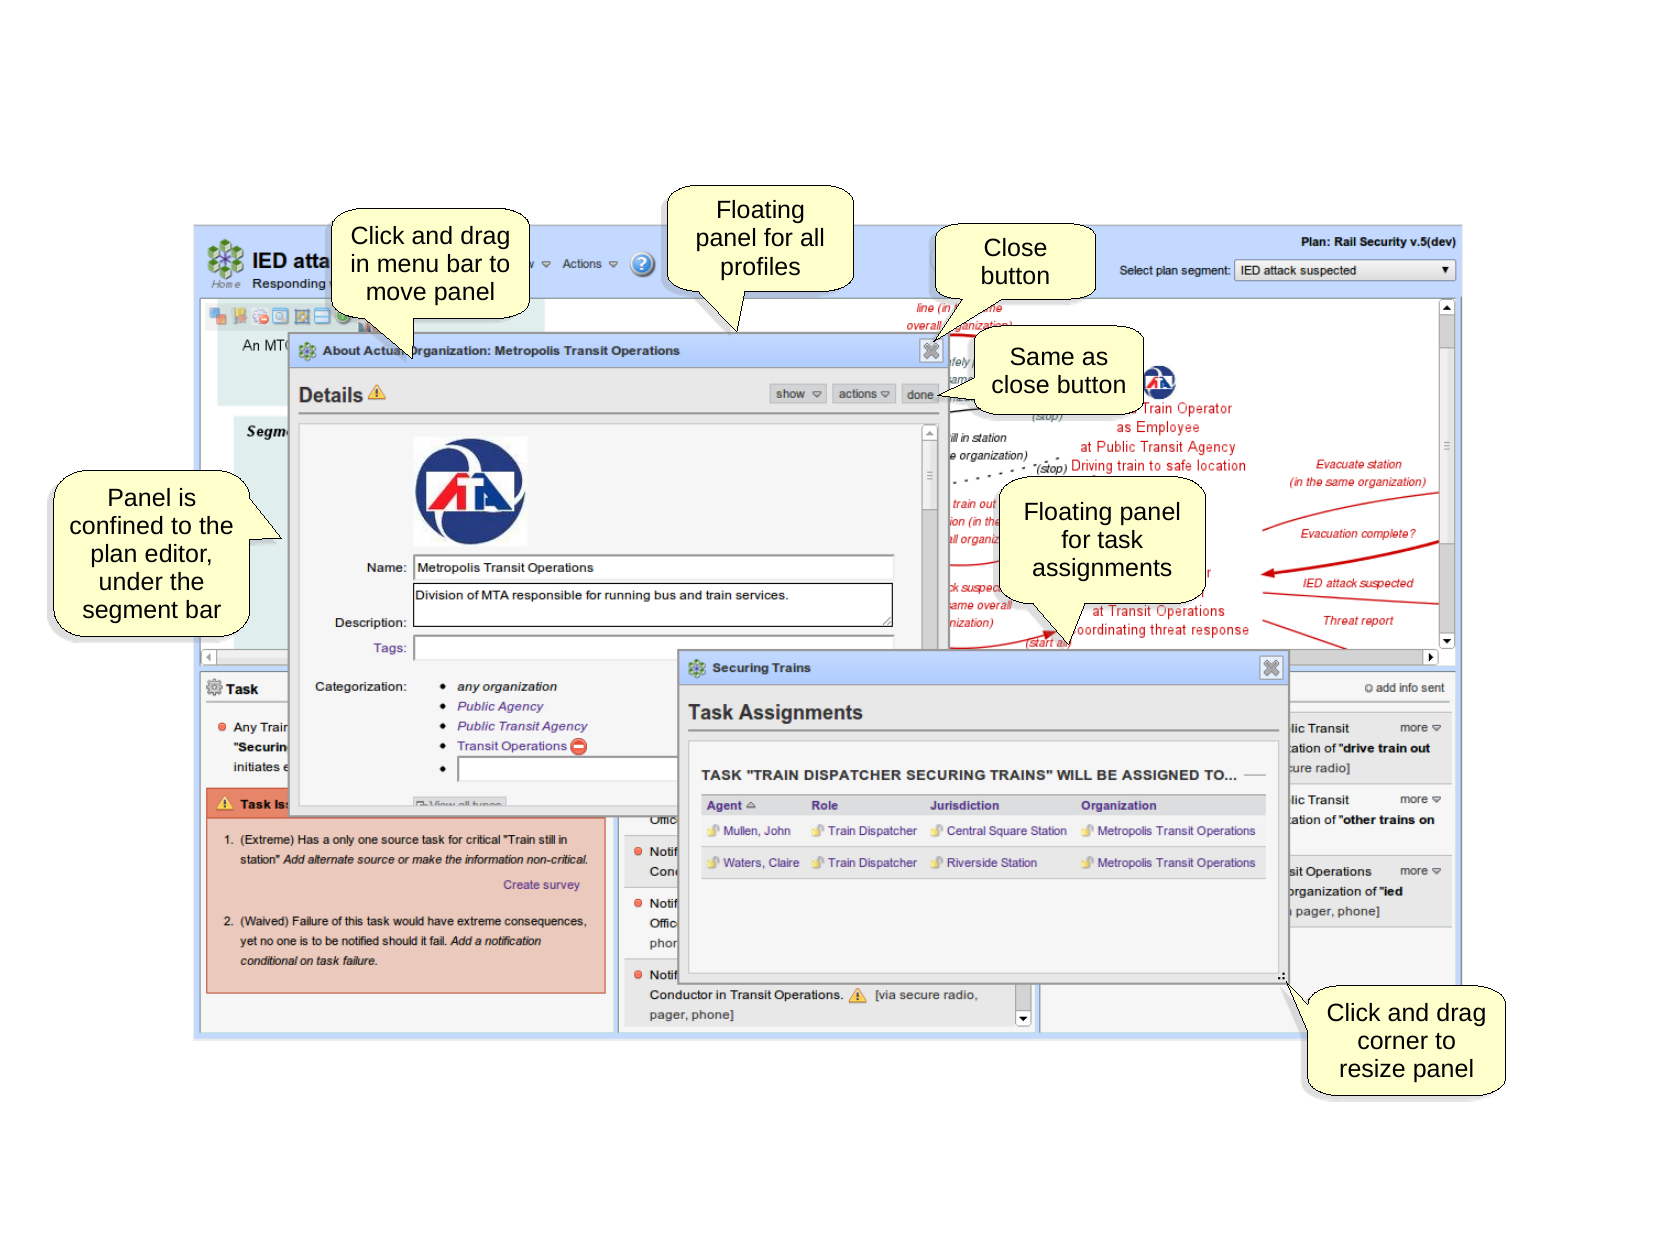

Floating panel for all profiles
Click and drag in menu bar to move panel
Close button
Same as close button
Panel is confined to the plan editor, under the segment bar
Floating panel for task assignments
Click and drag corner to resize panel